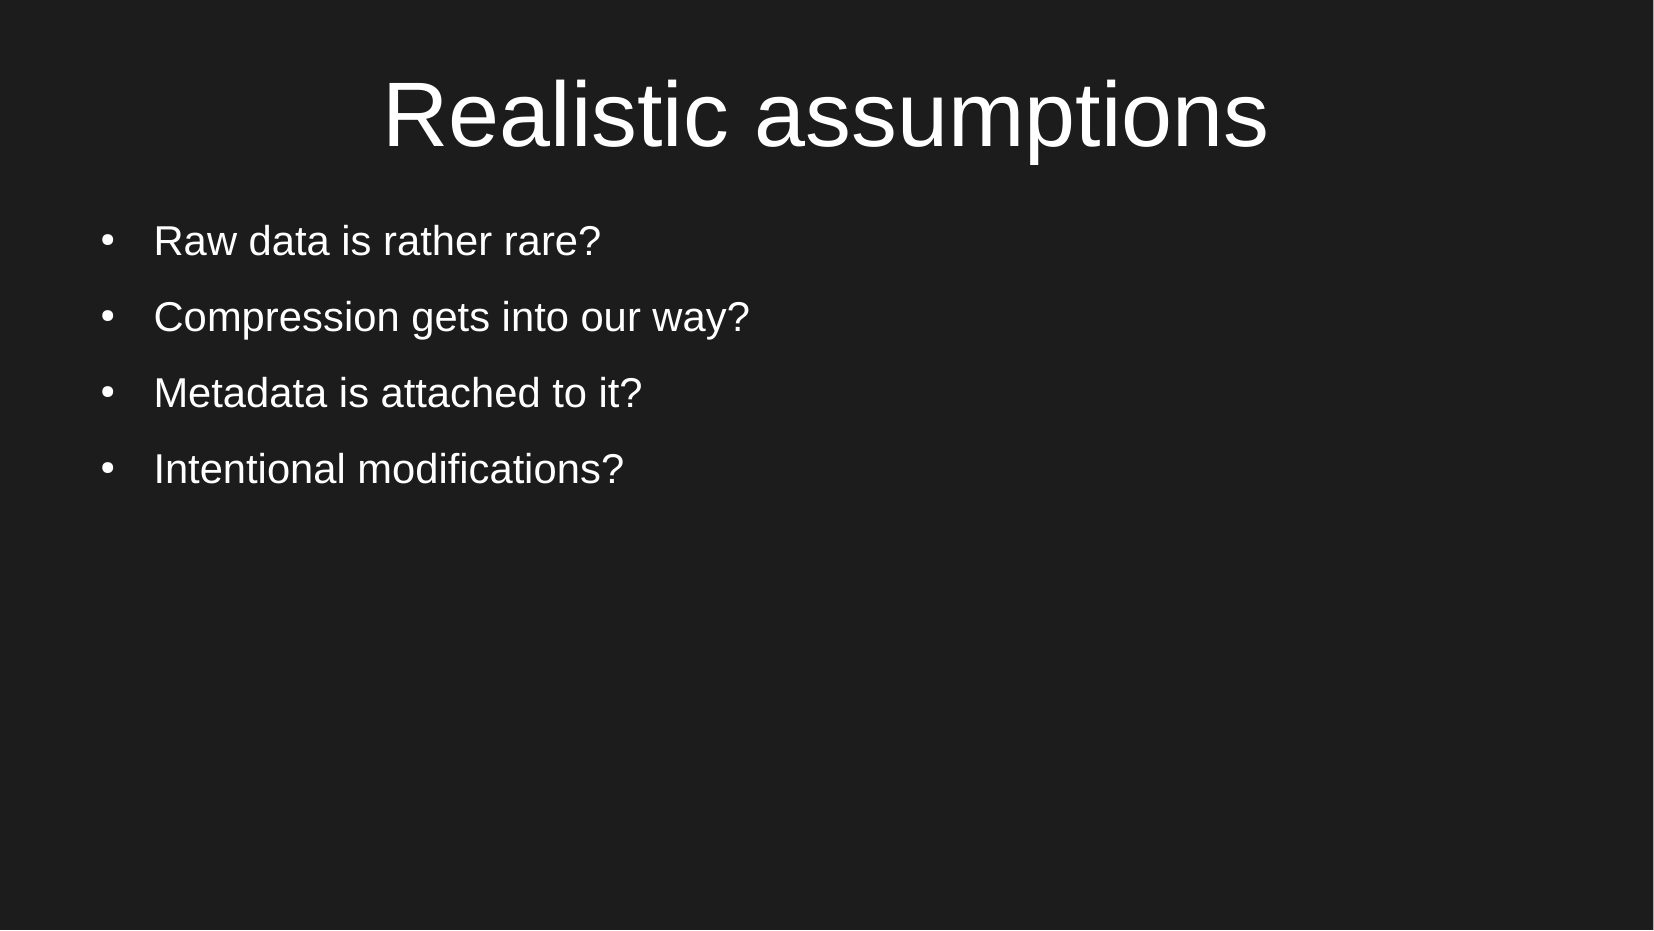

# Realistic assumptions
Raw data is rather rare?
Compression gets into our way?
Metadata is attached to it?
Intentional modifications?